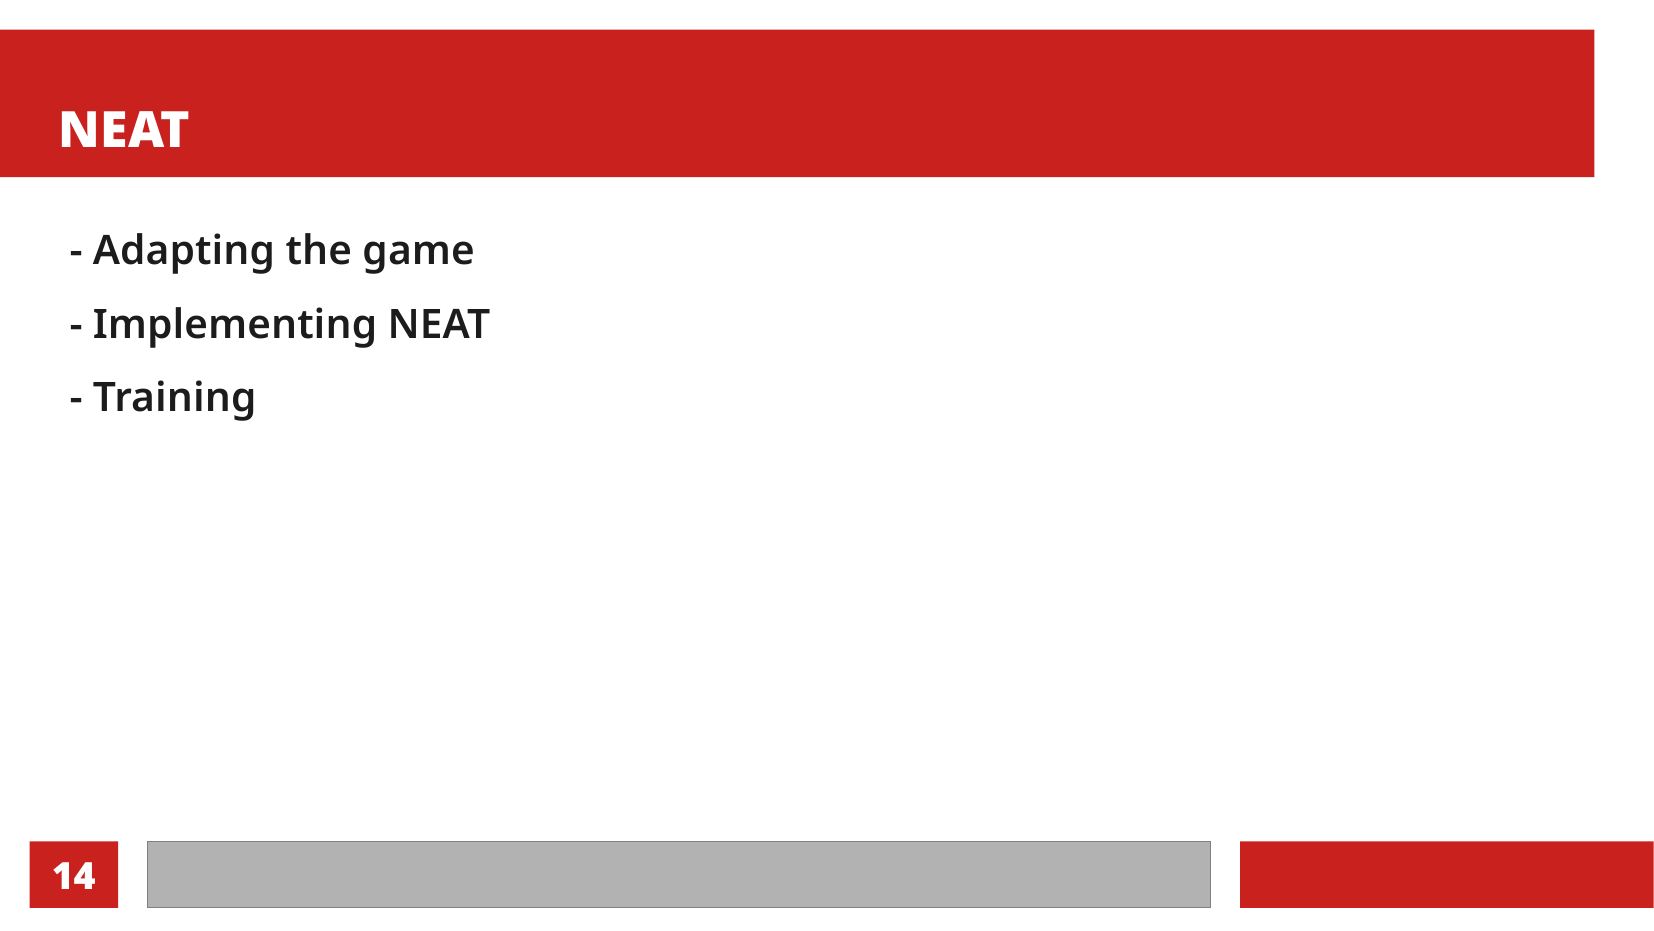

# NEAT
 - Adapting the game
 - Implementing NEAT
 - Training
14